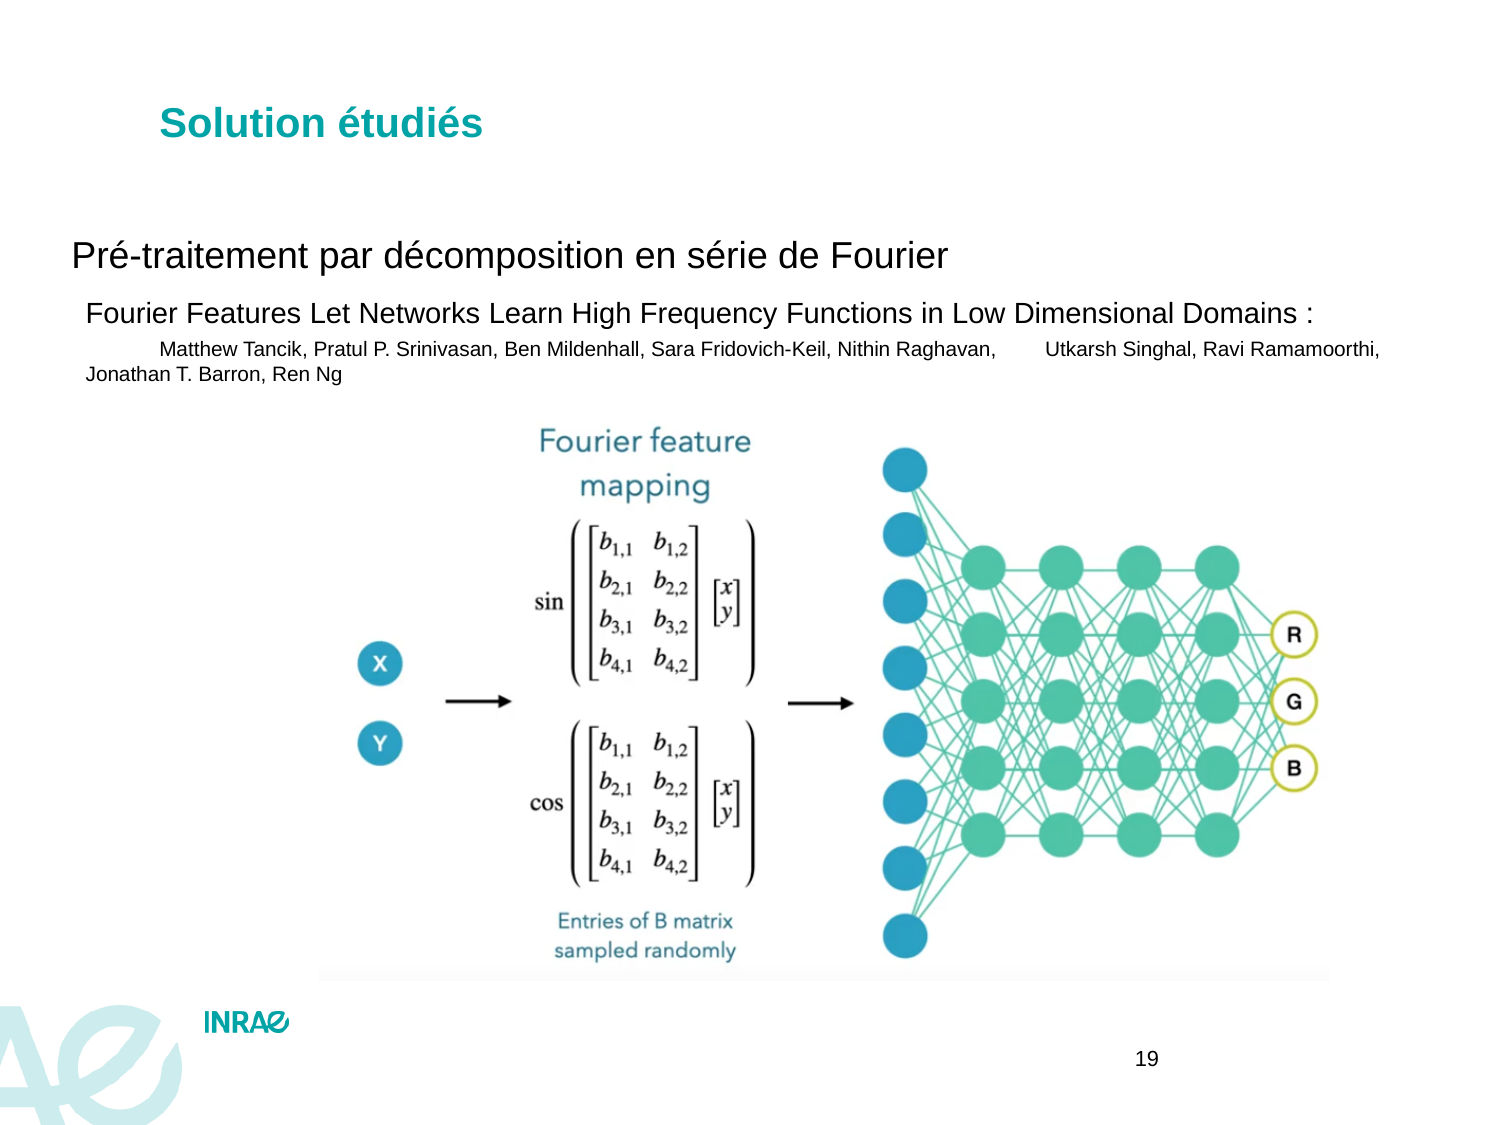

Solution étudiés
Pré-traitement par décomposition en série de Fourier
Fourier Features Let Networks Learn High Frequency Functions in Low Dimensional Domains :
	Matthew Tancik, Pratul P. Srinivasan, Ben Mildenhall, Sara Fridovich-Keil, Nithin Raghavan, 	Utkarsh Singhal, Ravi Ramamoorthi, 	Jonathan T. Barron, Ren Ng